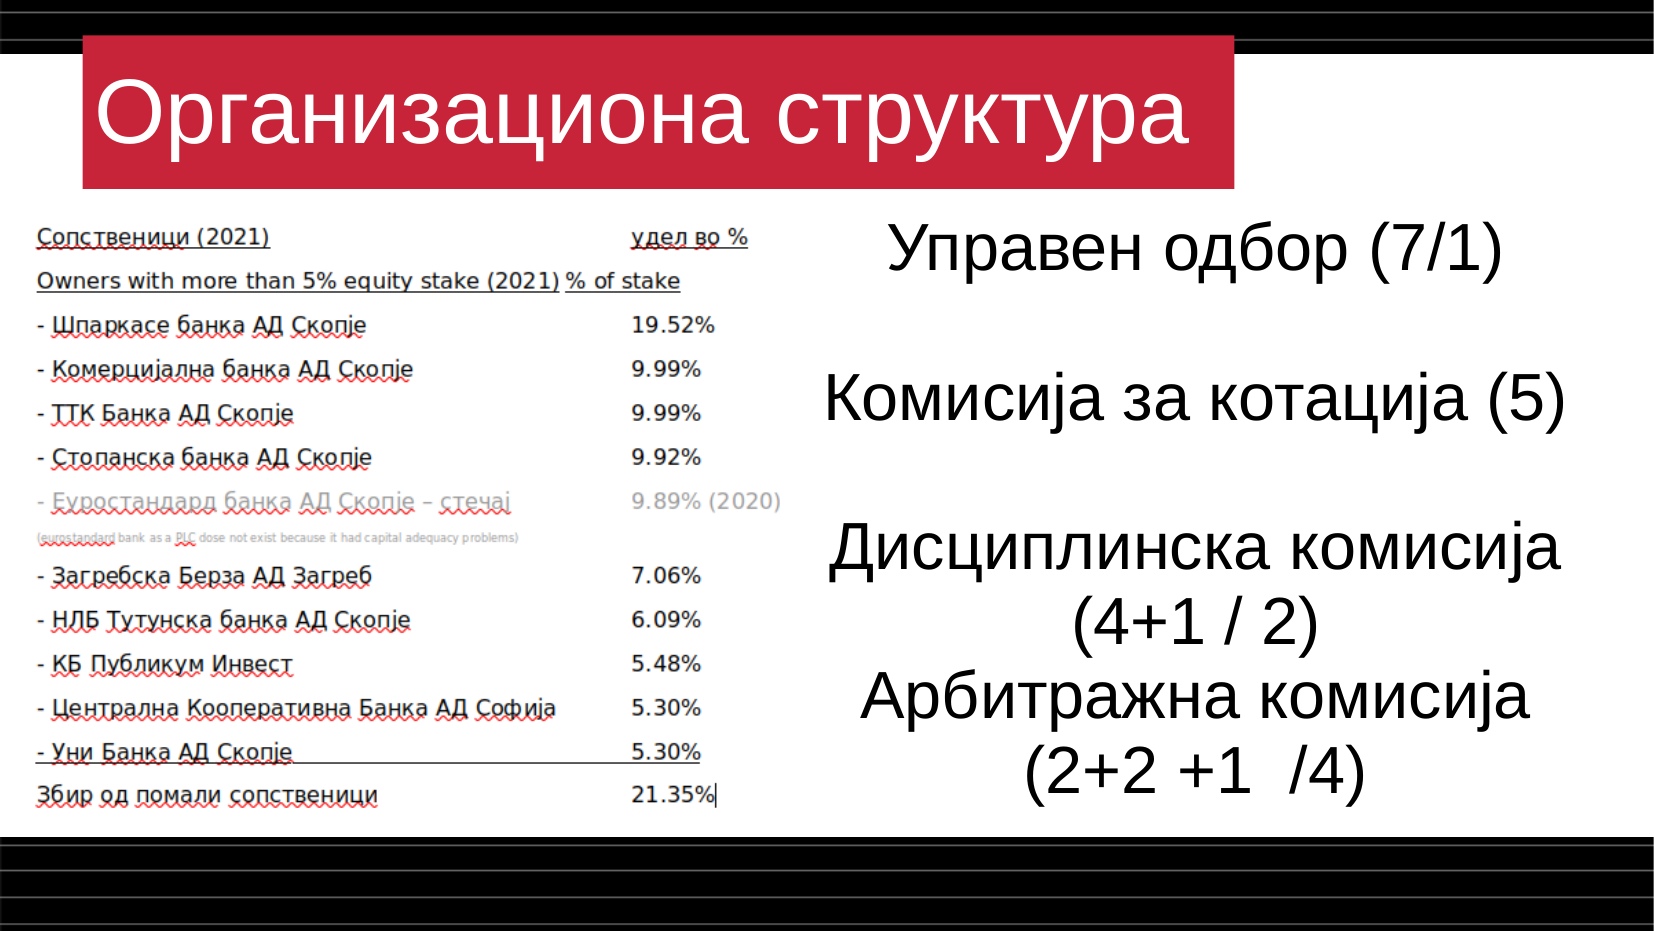

# Организациона структура
Управен одбор (7/1)
Комисија за котација (5)
Дисциплинска комисија
(4+1 / 2)
Арбитражна комисија
(2+2 +1 /4)